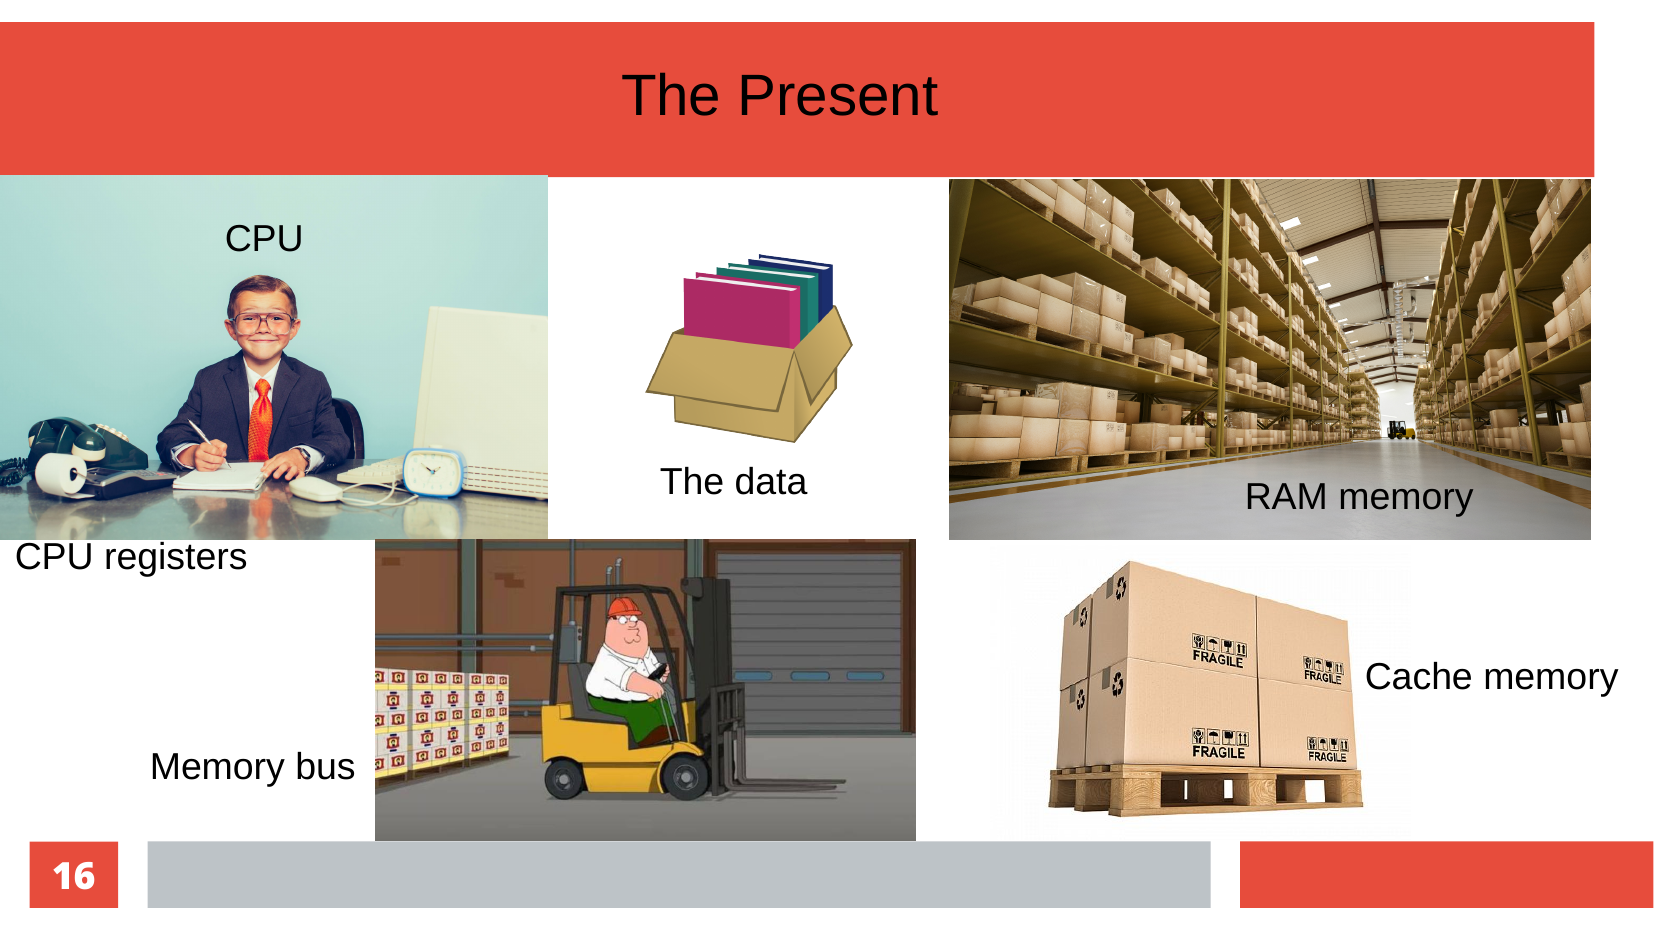

#
The Present
CPU
The data
RAM memory
CPU registers
Cache memory
Memory bus
16